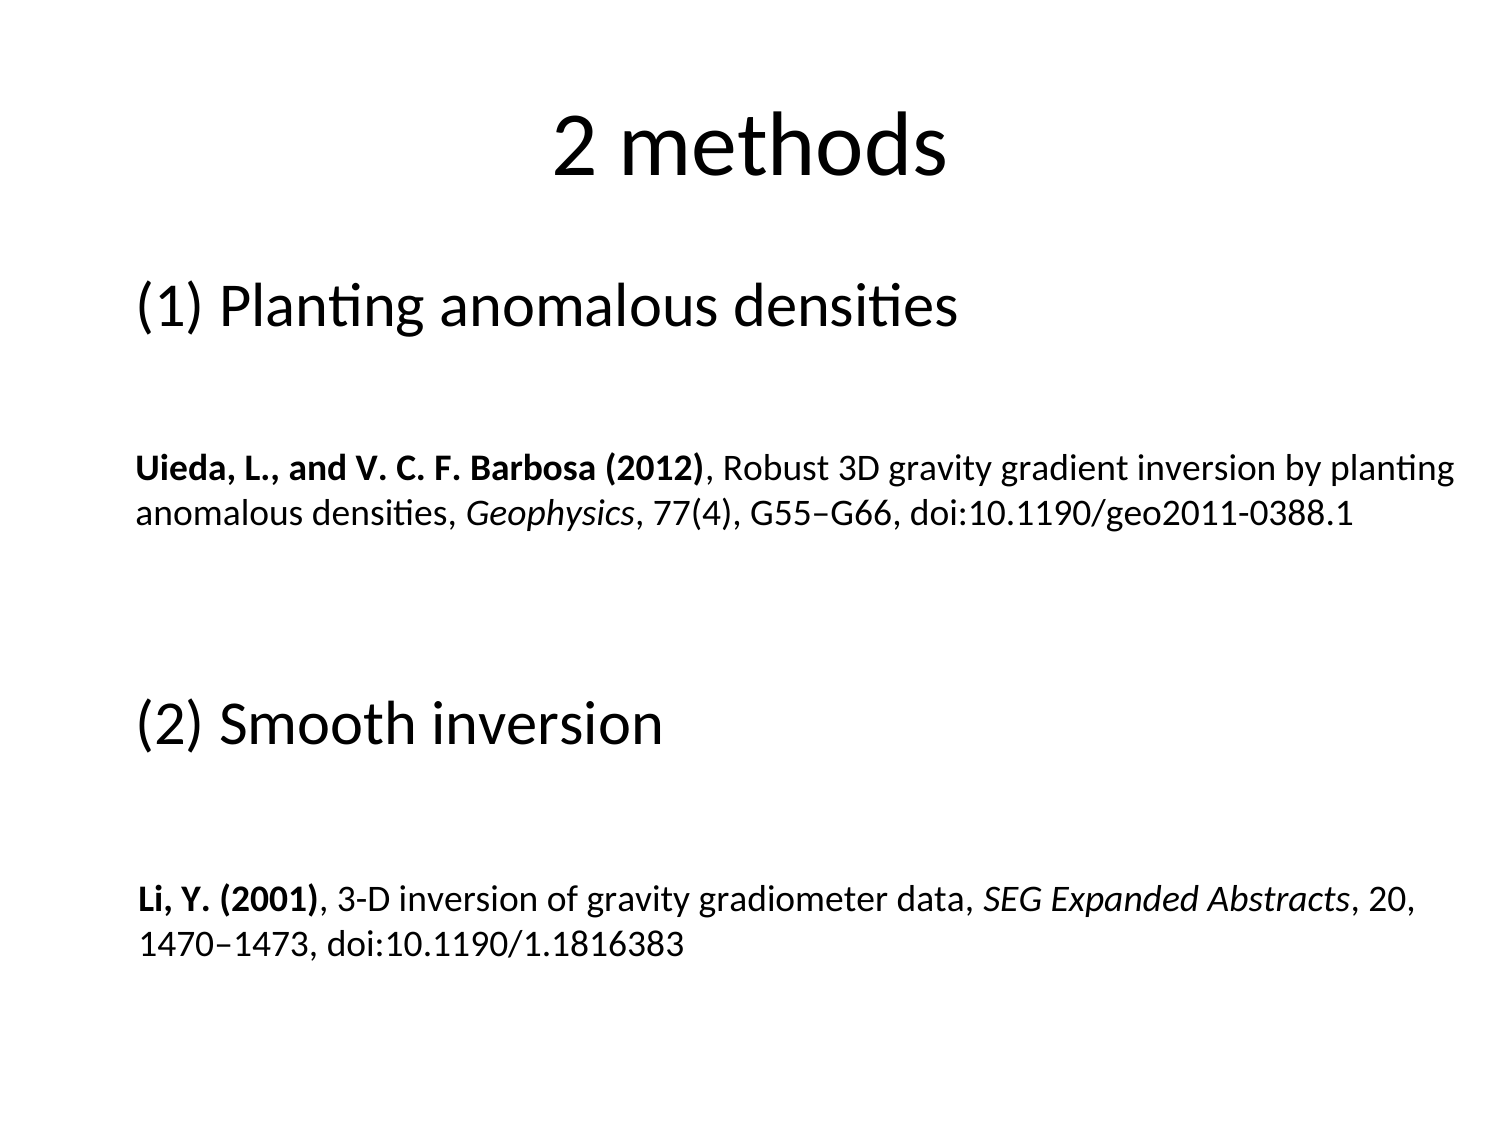

# 2 methods
(1) Planting anomalous densities
Uieda, L., and V. C. F. Barbosa (2012), Robust 3D gravity gradient inversion by planting anomalous densities, Geophysics, 77(4), G55–G66, doi:10.1190/geo2011-0388.1
(2) Smooth inversion
Li, Y. (2001), 3-D inversion of gravity gradiometer data, SEG Expanded Abstracts, 20, 1470–1473, doi:10.1190/1.1816383